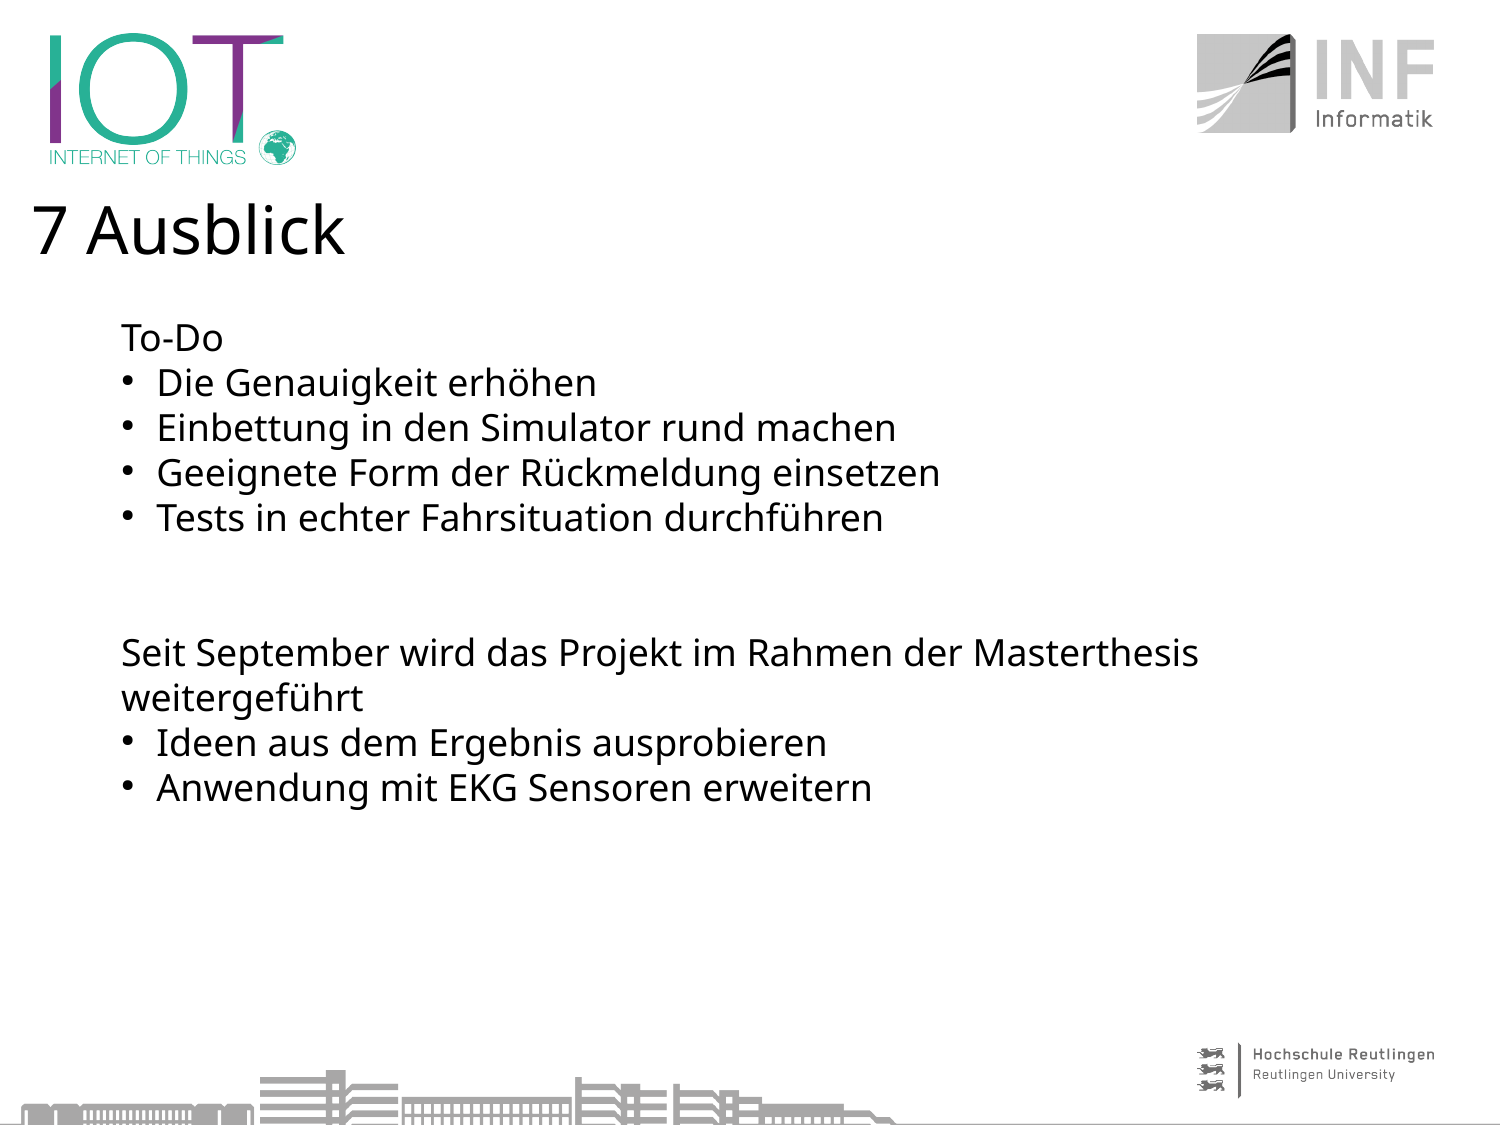

7 Ausblick
To-Do
Die Genauigkeit erhöhen
Einbettung in den Simulator rund machen
Geeignete Form der Rückmeldung einsetzen
Tests in echter Fahrsituation durchführen
Seit September wird das Projekt im Rahmen der Masterthesis weitergeführt
Ideen aus dem Ergebnis ausprobieren
Anwendung mit EKG Sensoren erweitern